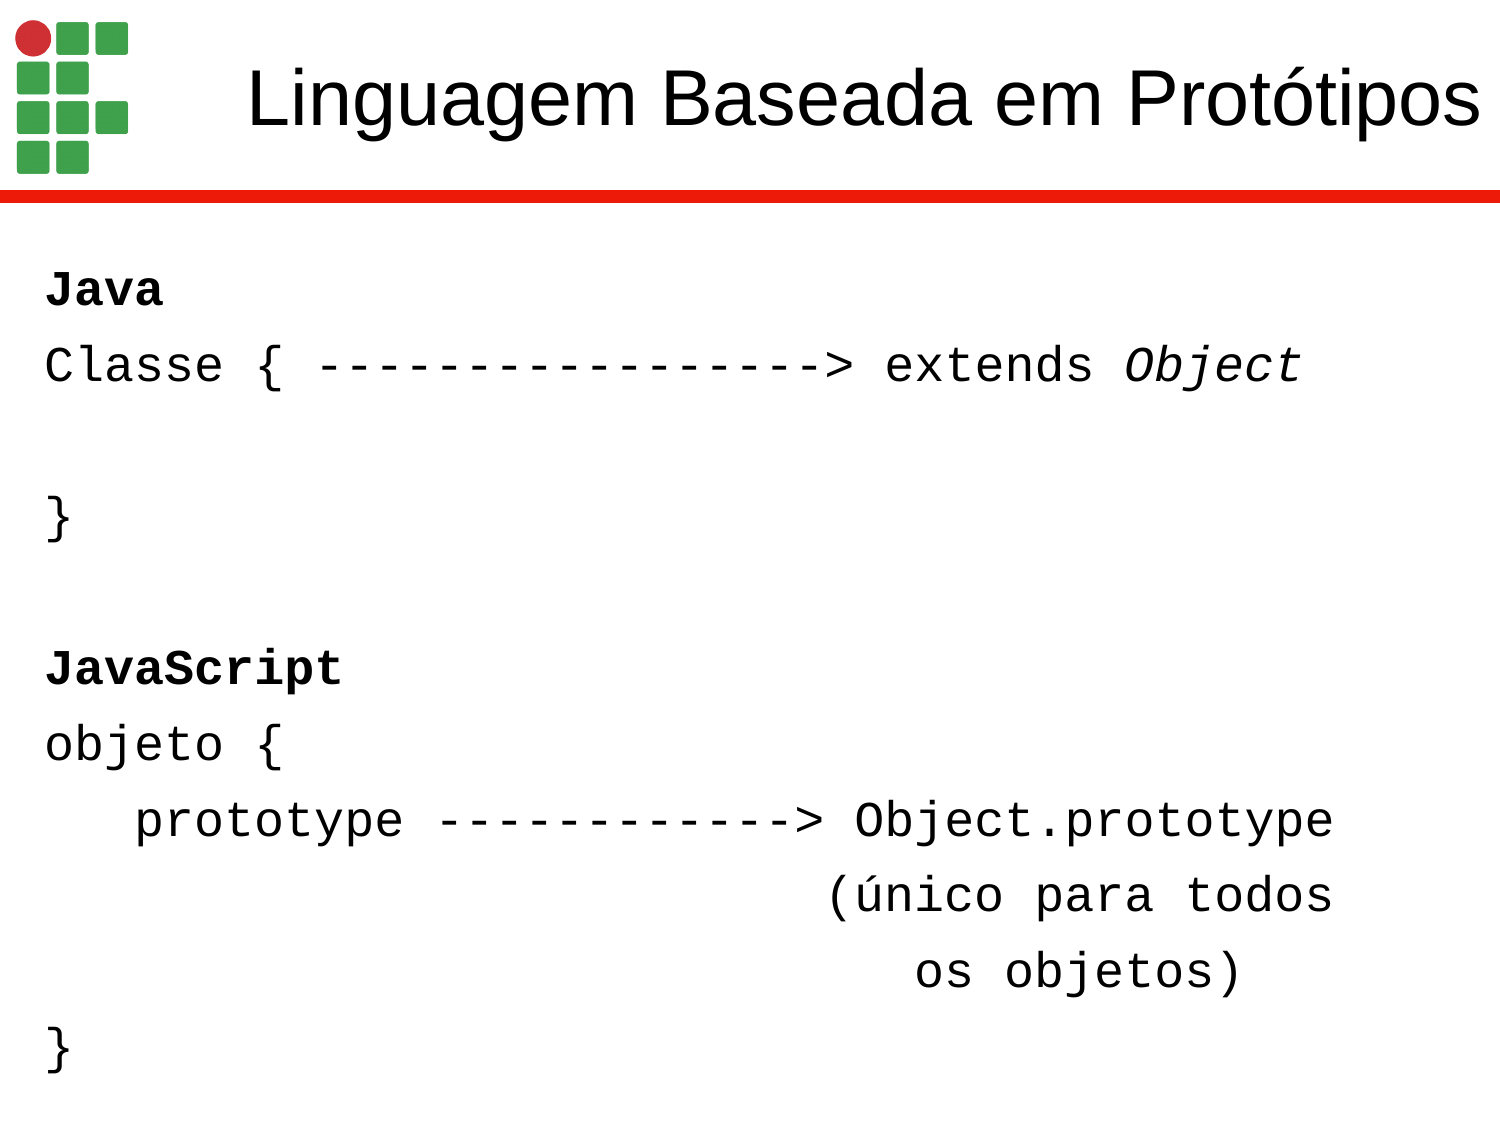

# Linguagem Baseada em Protótipos
Java
Classe { -----------------> extends Object
}
JavaScript
objeto {
 prototype ------------> Object.prototype
 (único para todos
 os objetos)
}